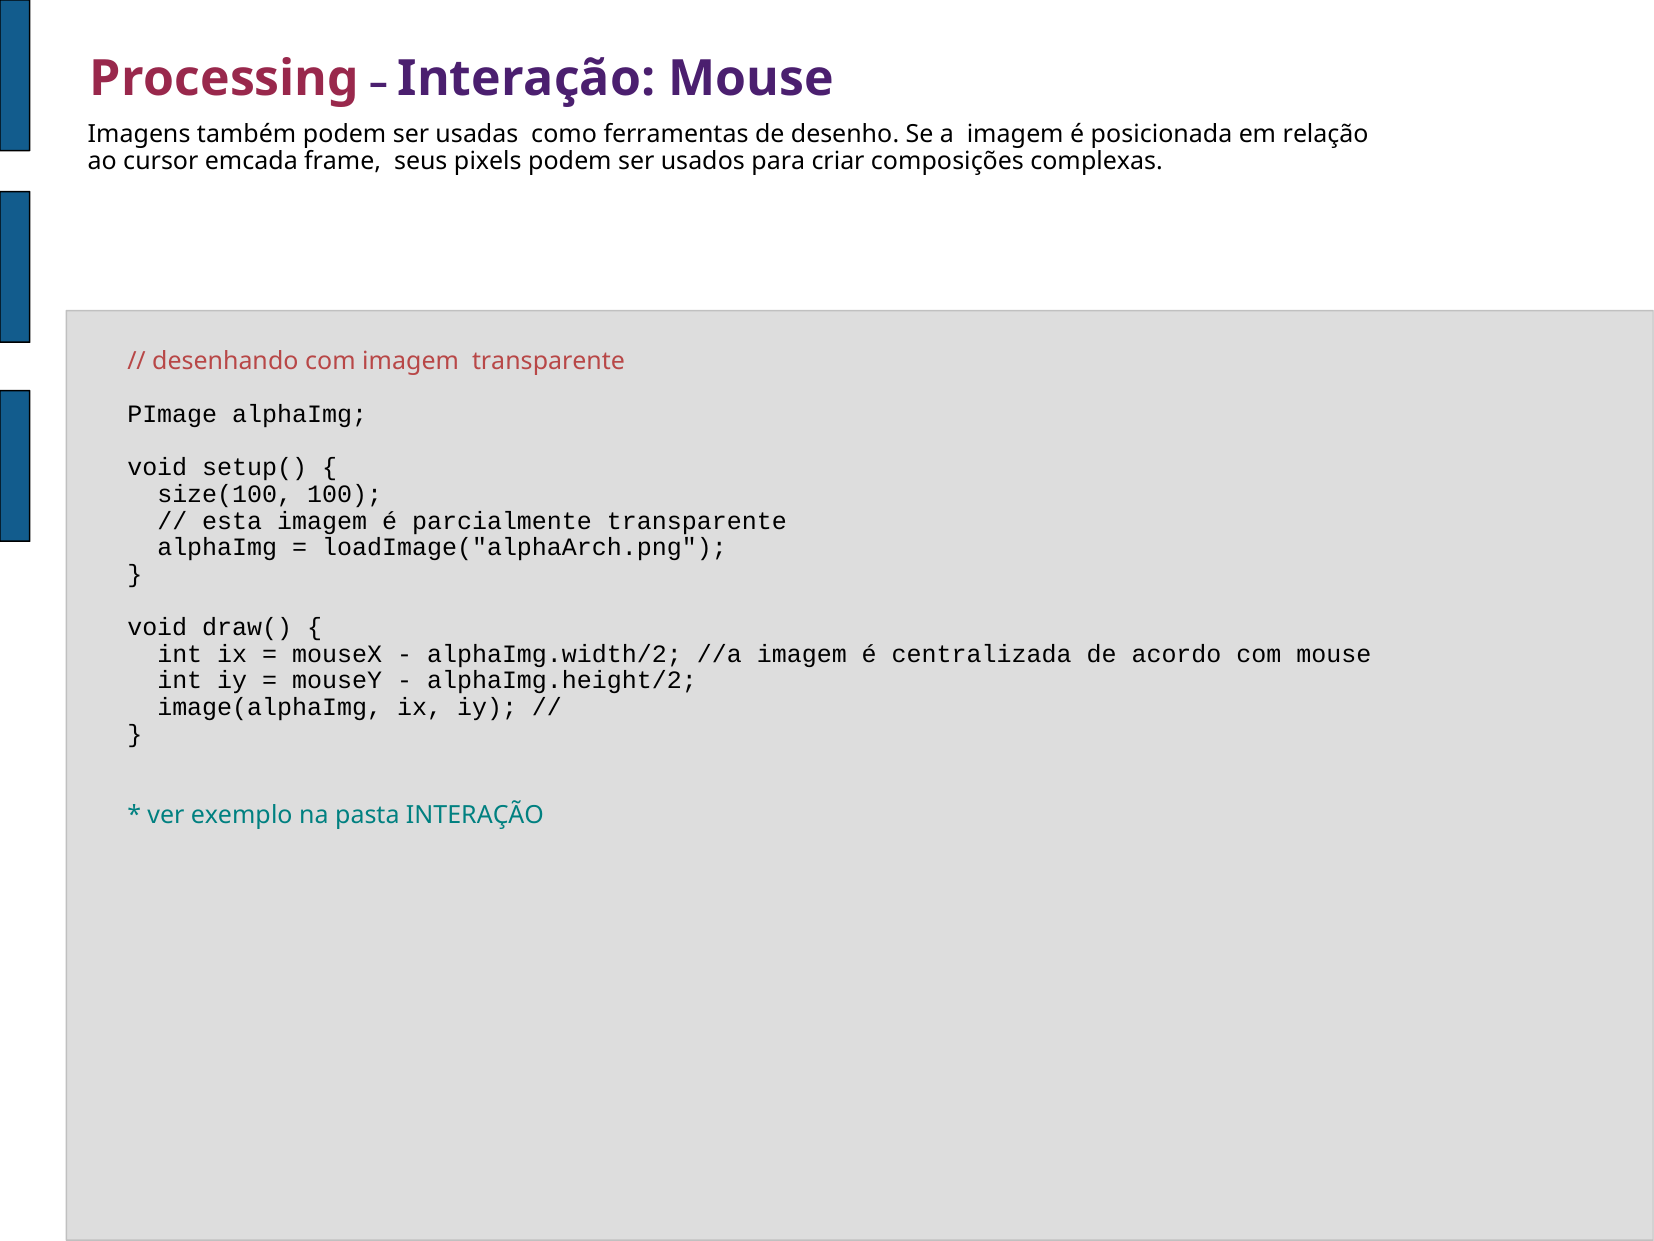

Processing – Interação: Mouse
Imagens também podem ser usadas como ferramentas de desenho. Se a imagem é posicionada em relação
ao cursor emcada frame, seus pixels podem ser usados para criar composições complexas.
// desenhando com imagem transparente
PImage alphaImg;
void setup() {
 size(100, 100);
 // esta imagem é parcialmente transparente
 alphaImg = loadImage("alphaArch.png");
}
void draw() {
 int ix = mouseX - alphaImg.width/2; //a imagem é centralizada de acordo com mouse
 int iy = mouseY - alphaImg.height/2;
 image(alphaImg, ix, iy); //
}
* ver exemplo na pasta INTERAÇÃO